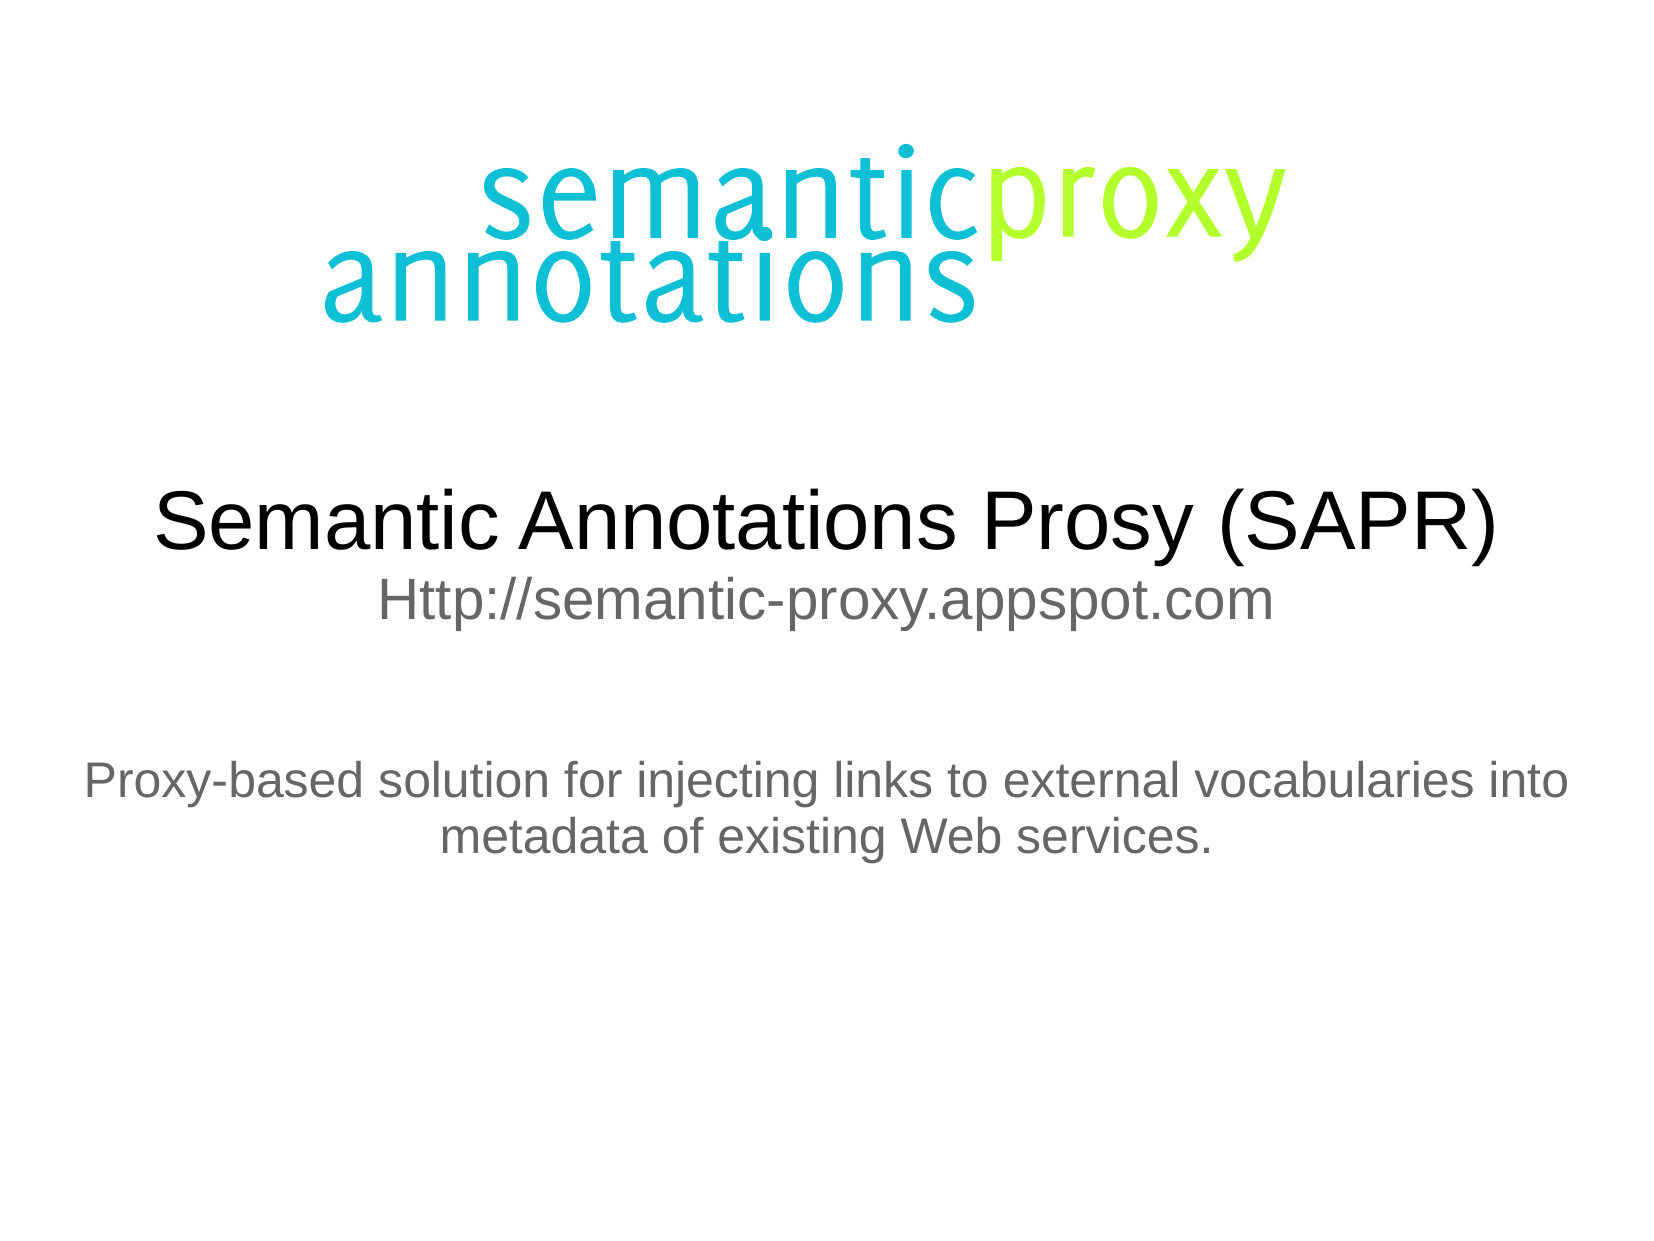

Semantic Annotations Prosy (SAPR)
Http://semantic-proxy.appspot.com
Proxy-based solution for injecting links to external vocabularies into metadata of existing Web services.